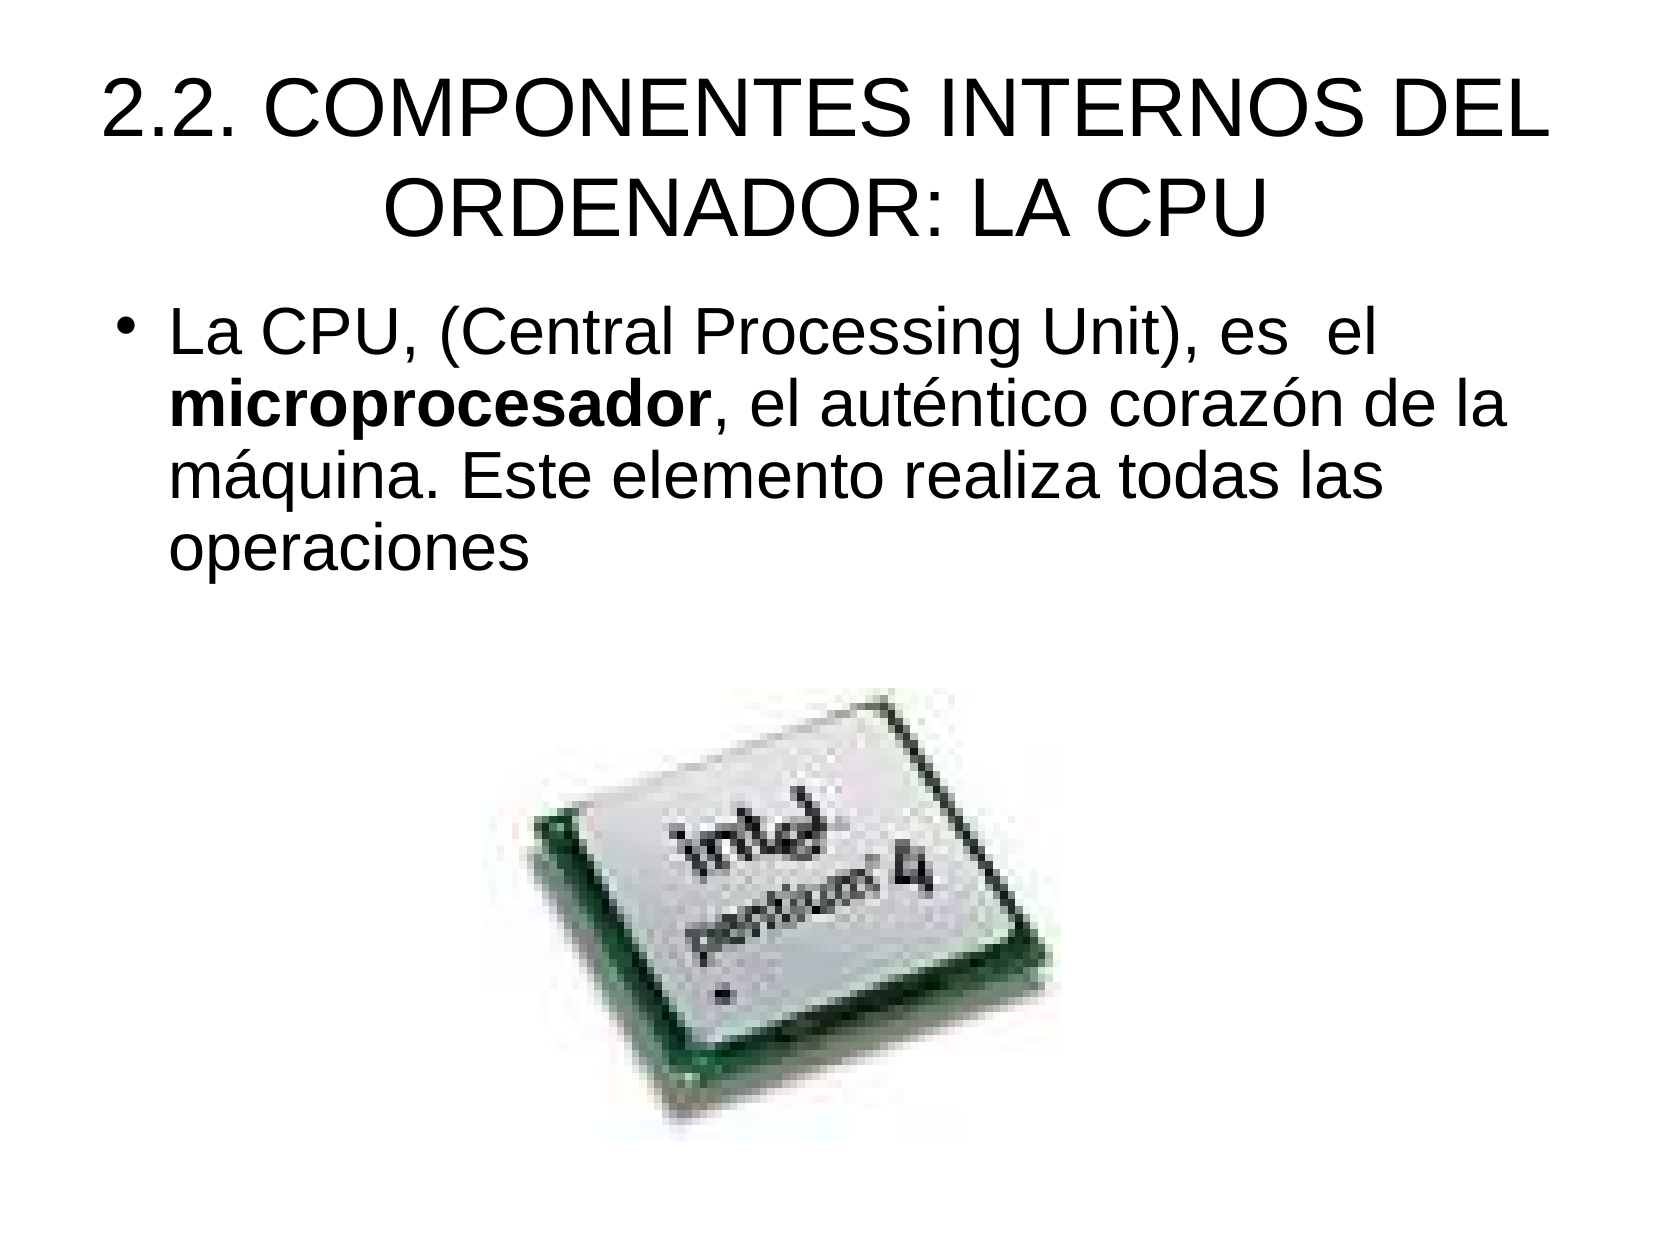

2.2. COMPONENTES INTERNOS DEL ORDENADOR: LA CPU
# La CPU, (Central Processing Unit), es el microprocesador, el auténtico corazón de la máquina. Este elemento realiza todas las operaciones